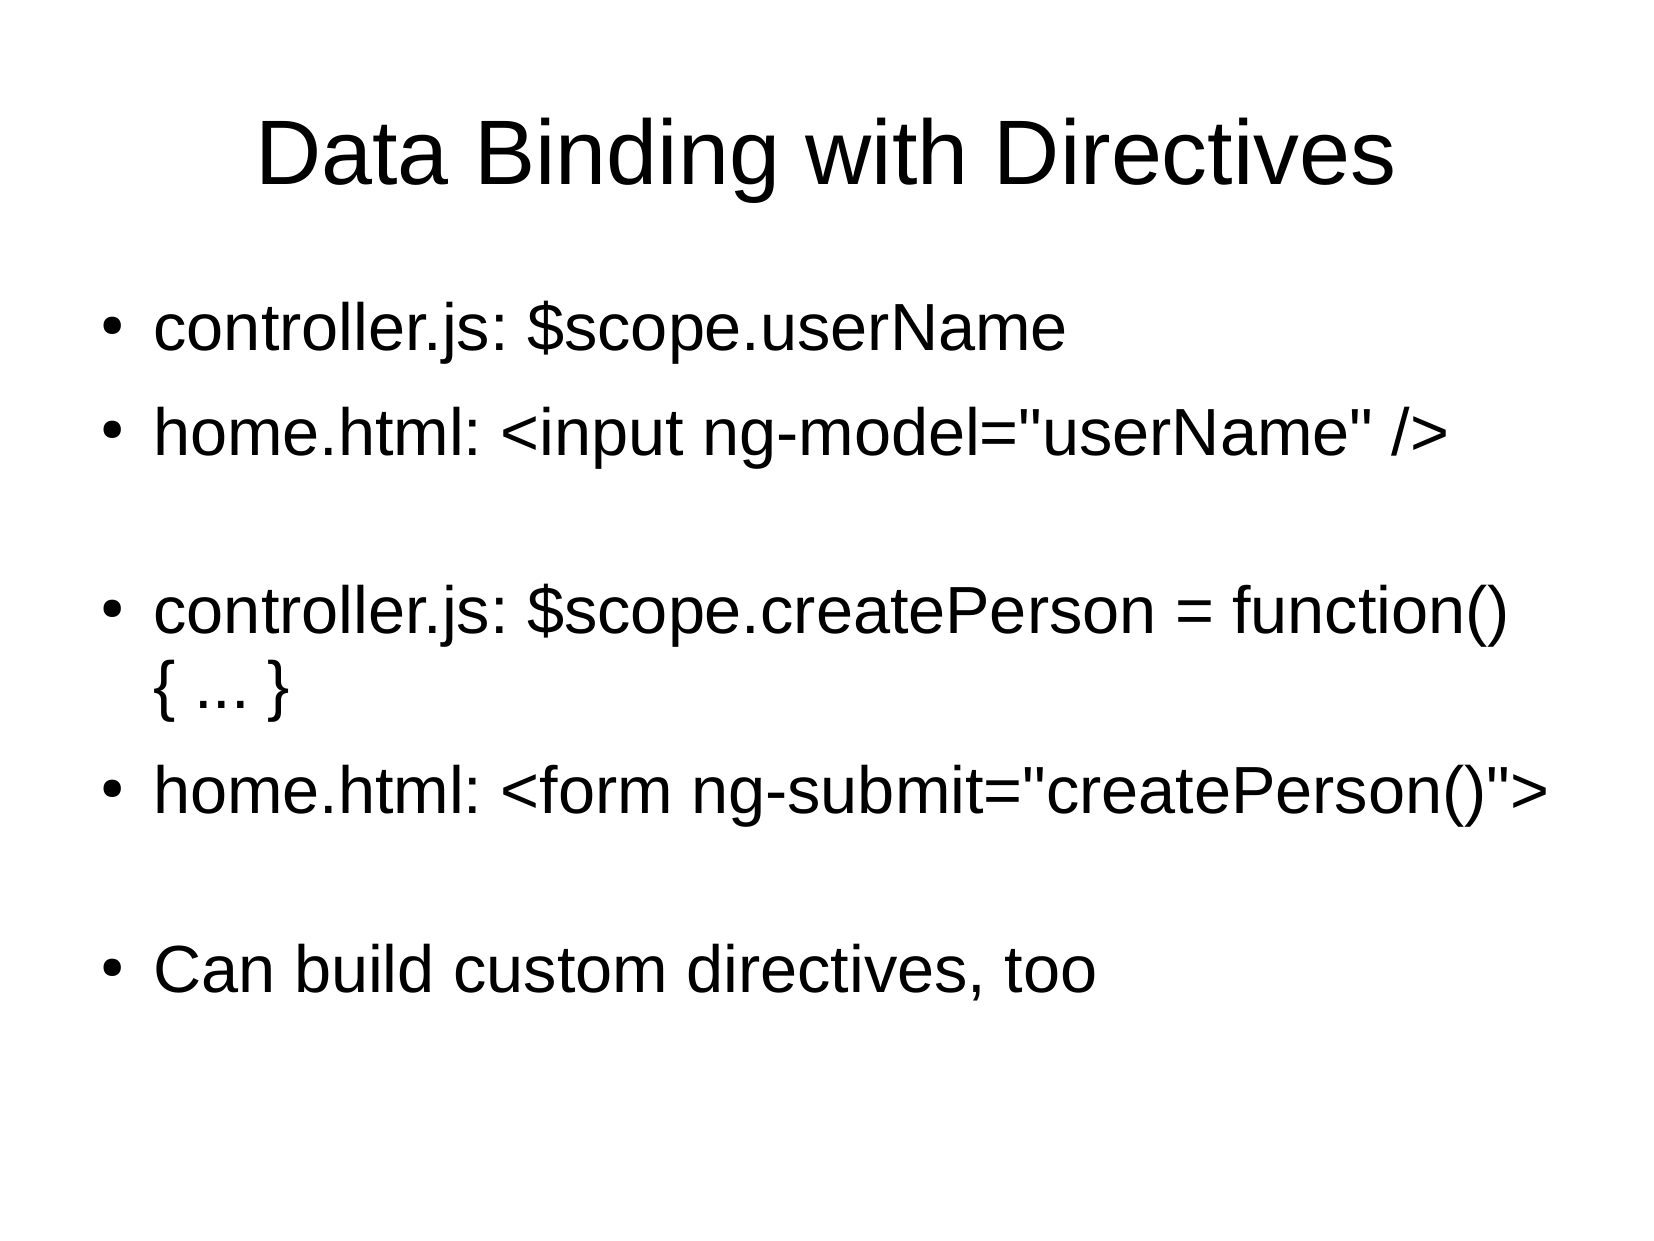

# Data Binding with Directives
controller.js: $scope.userName
home.html: <input ng-model="userName" />
controller.js: $scope.createPerson = function() { ... }
home.html: <form ng-submit="createPerson()">
Can build custom directives, too